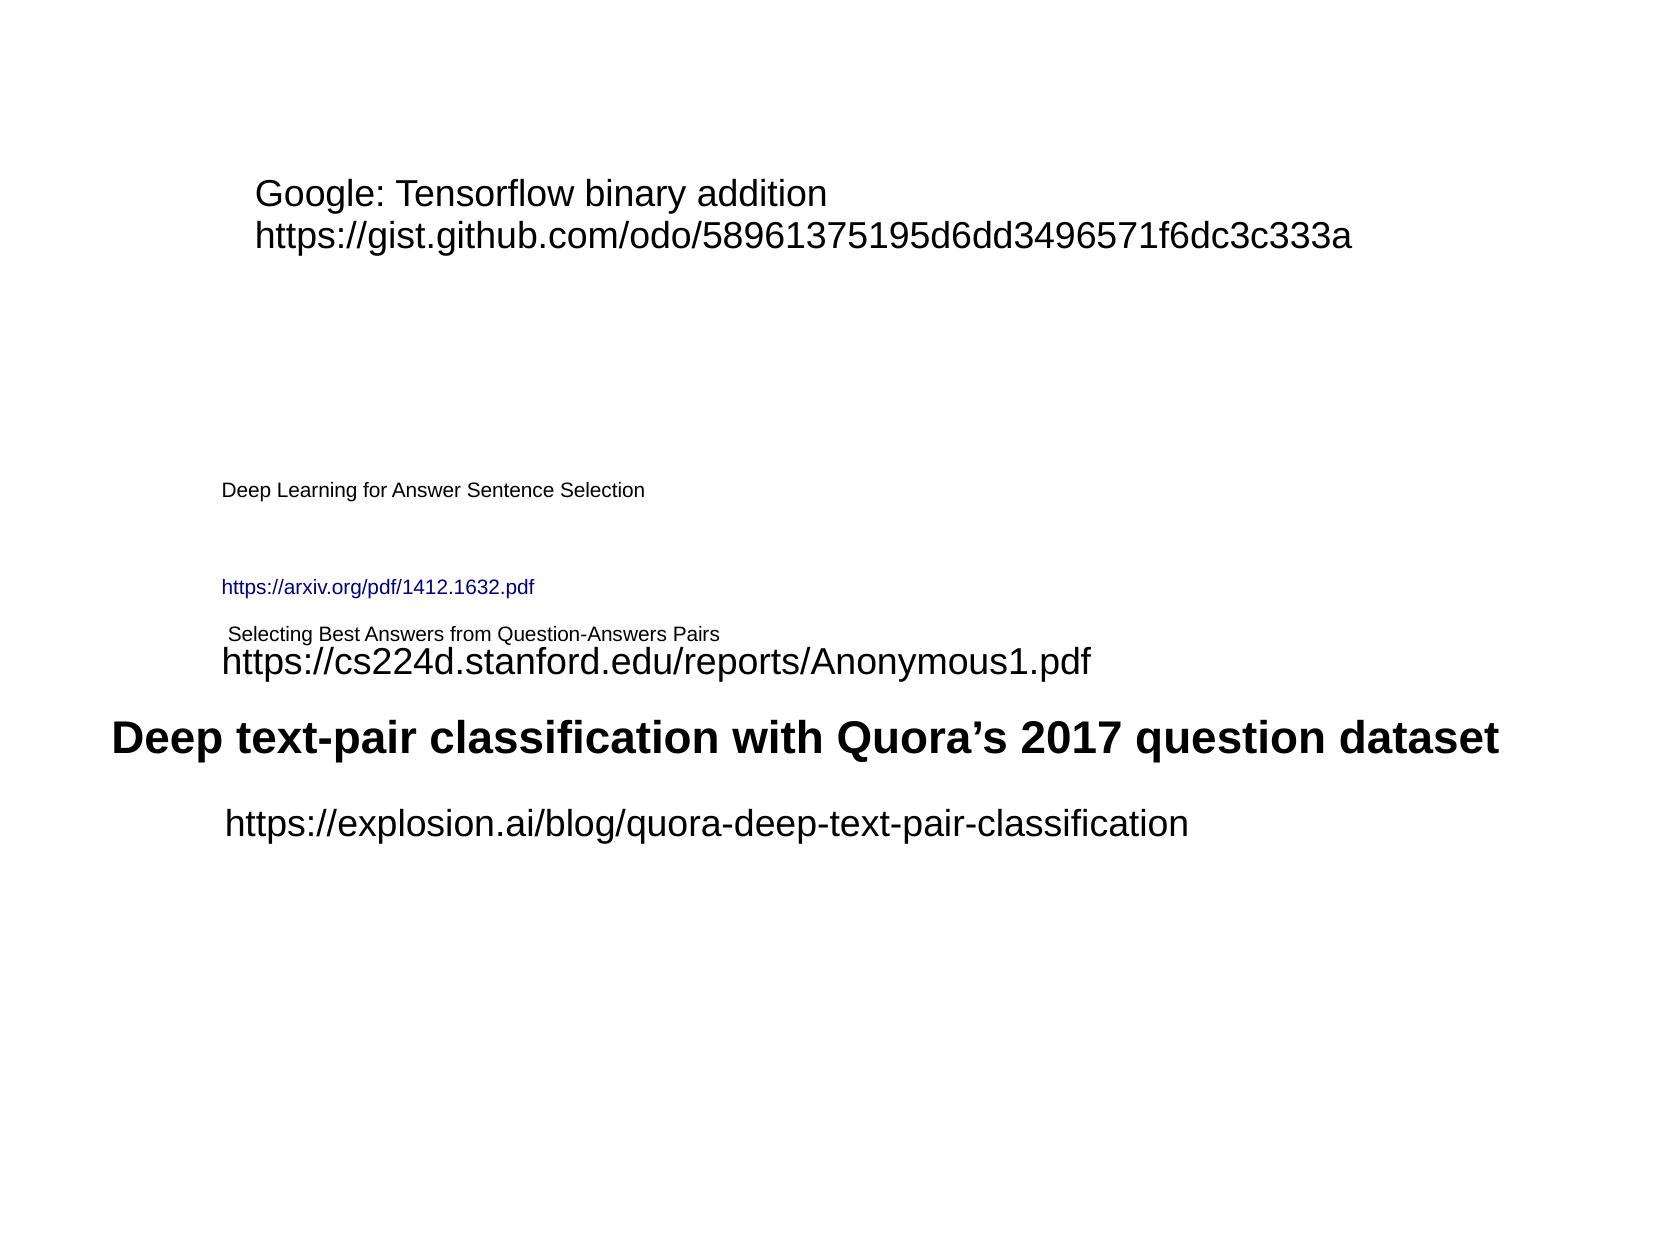

Google: Tensorflow binary addition
https://gist.github.com/odo/58961375195d6dd3496571f6dc3c333a
Deep Learning for Answer Sentence Selection
https://arxiv.org/pdf/1412.1632.pdf
Selecting Best Answers from Question-Answers Pairs
https://cs224d.stanford.edu/reports/Anonymous1.pdf
Deep text-pair classification with Quora’s 2017 question dataset
https://explosion.ai/blog/quora-deep-text-pair-classification